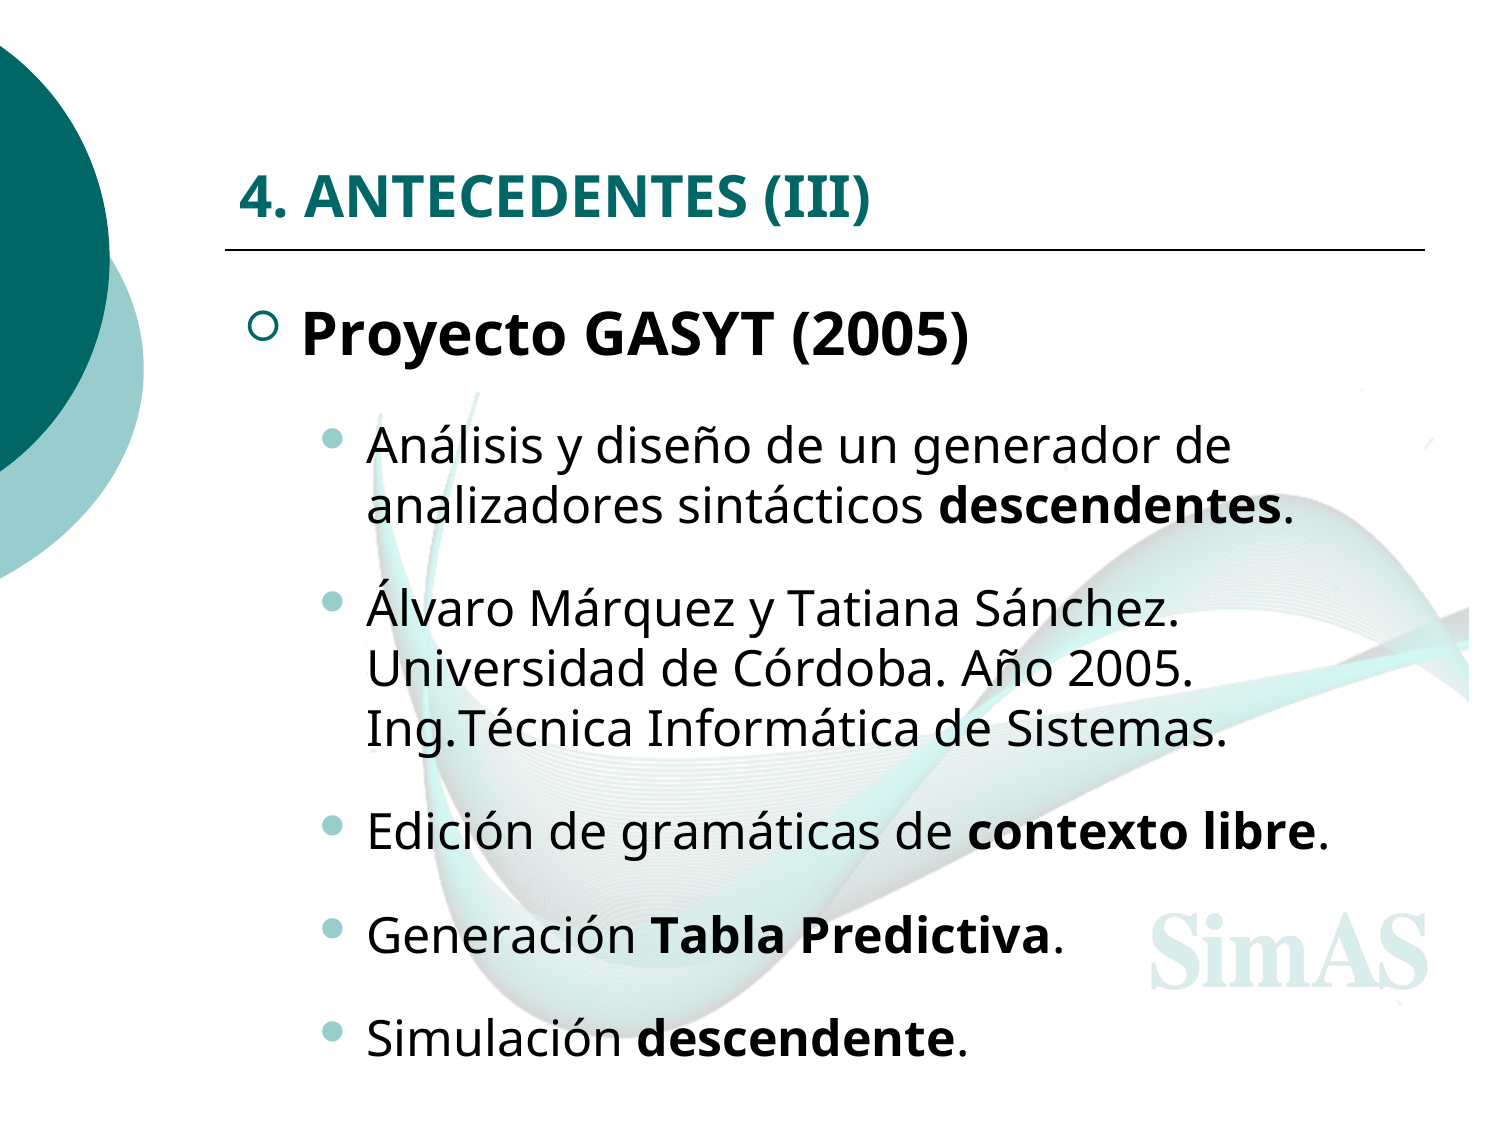

# 4. ANTECEDENTES (III)
Proyecto GASYT (2005)
Análisis y diseño de un generador de analizadores sintácticos descendentes.
Álvaro Márquez y Tatiana Sánchez. Universidad de Córdoba. Año 2005. Ing.Técnica Informática de Sistemas.
Edición de gramáticas de contexto libre.
Generación Tabla Predictiva.
Simulación descendente.